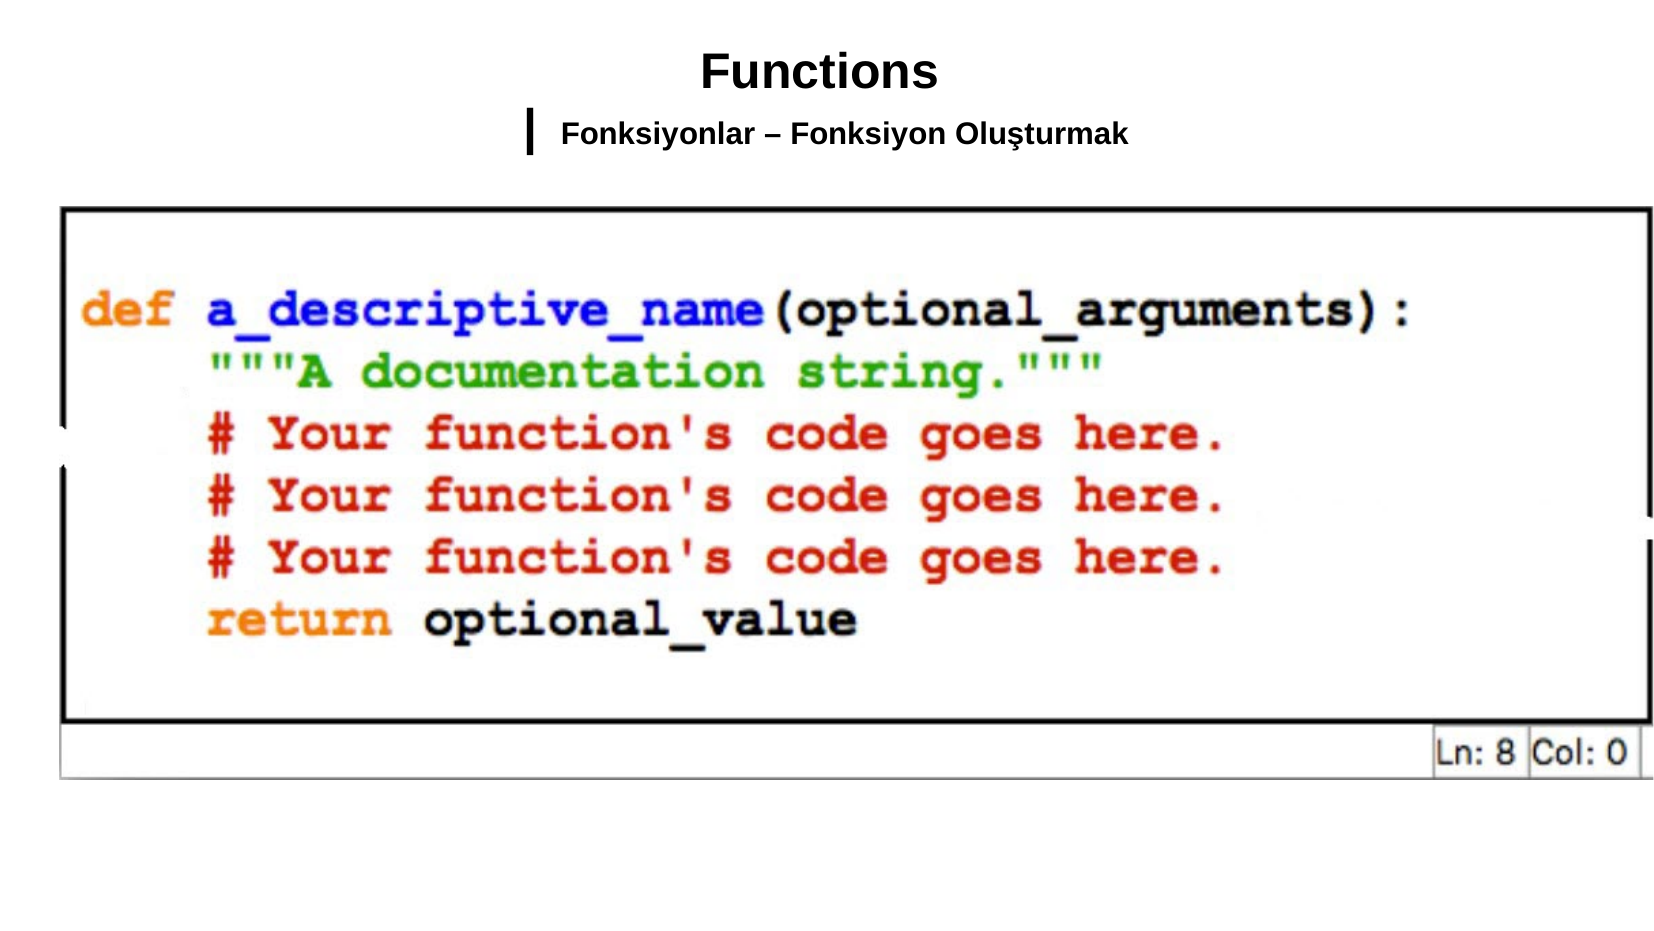

# Functions | Fonksiyonlar – Fonksiyon Oluşturmak